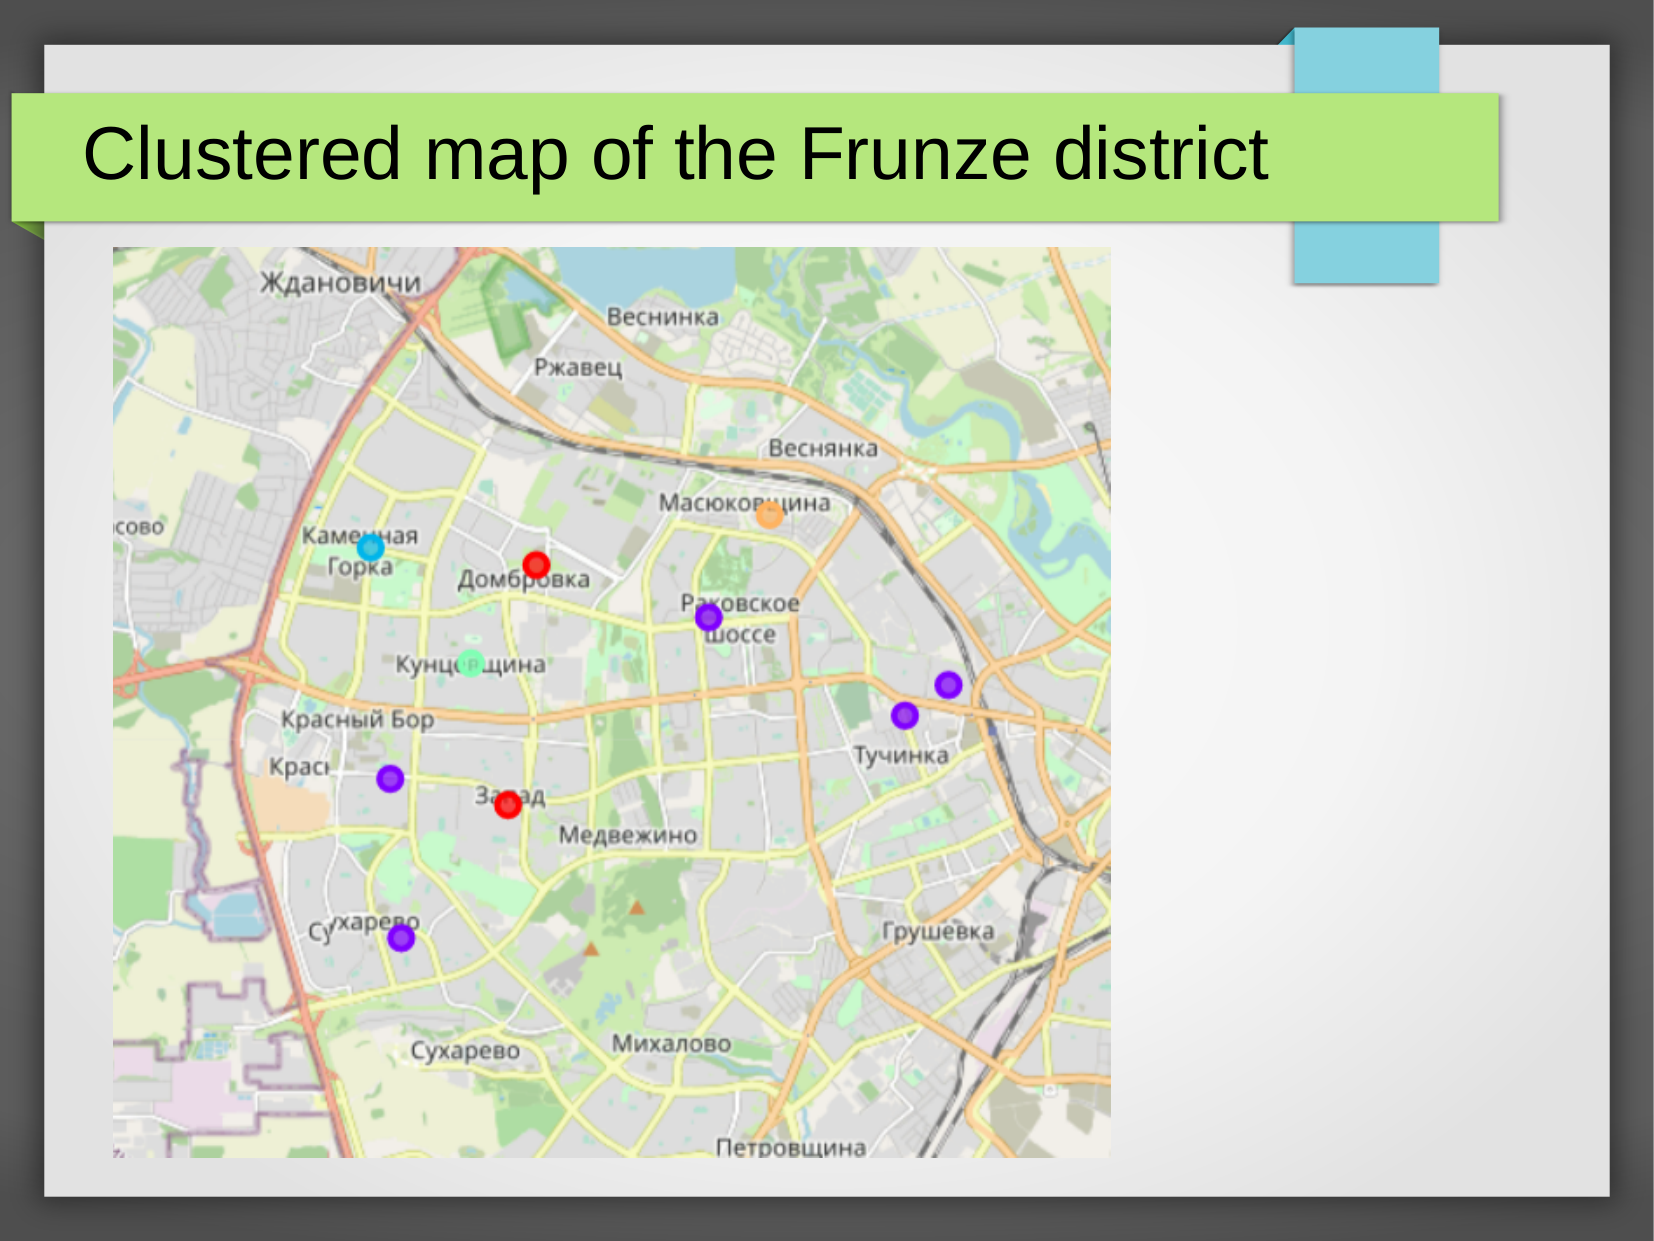

# Clustered map of the Frunze district